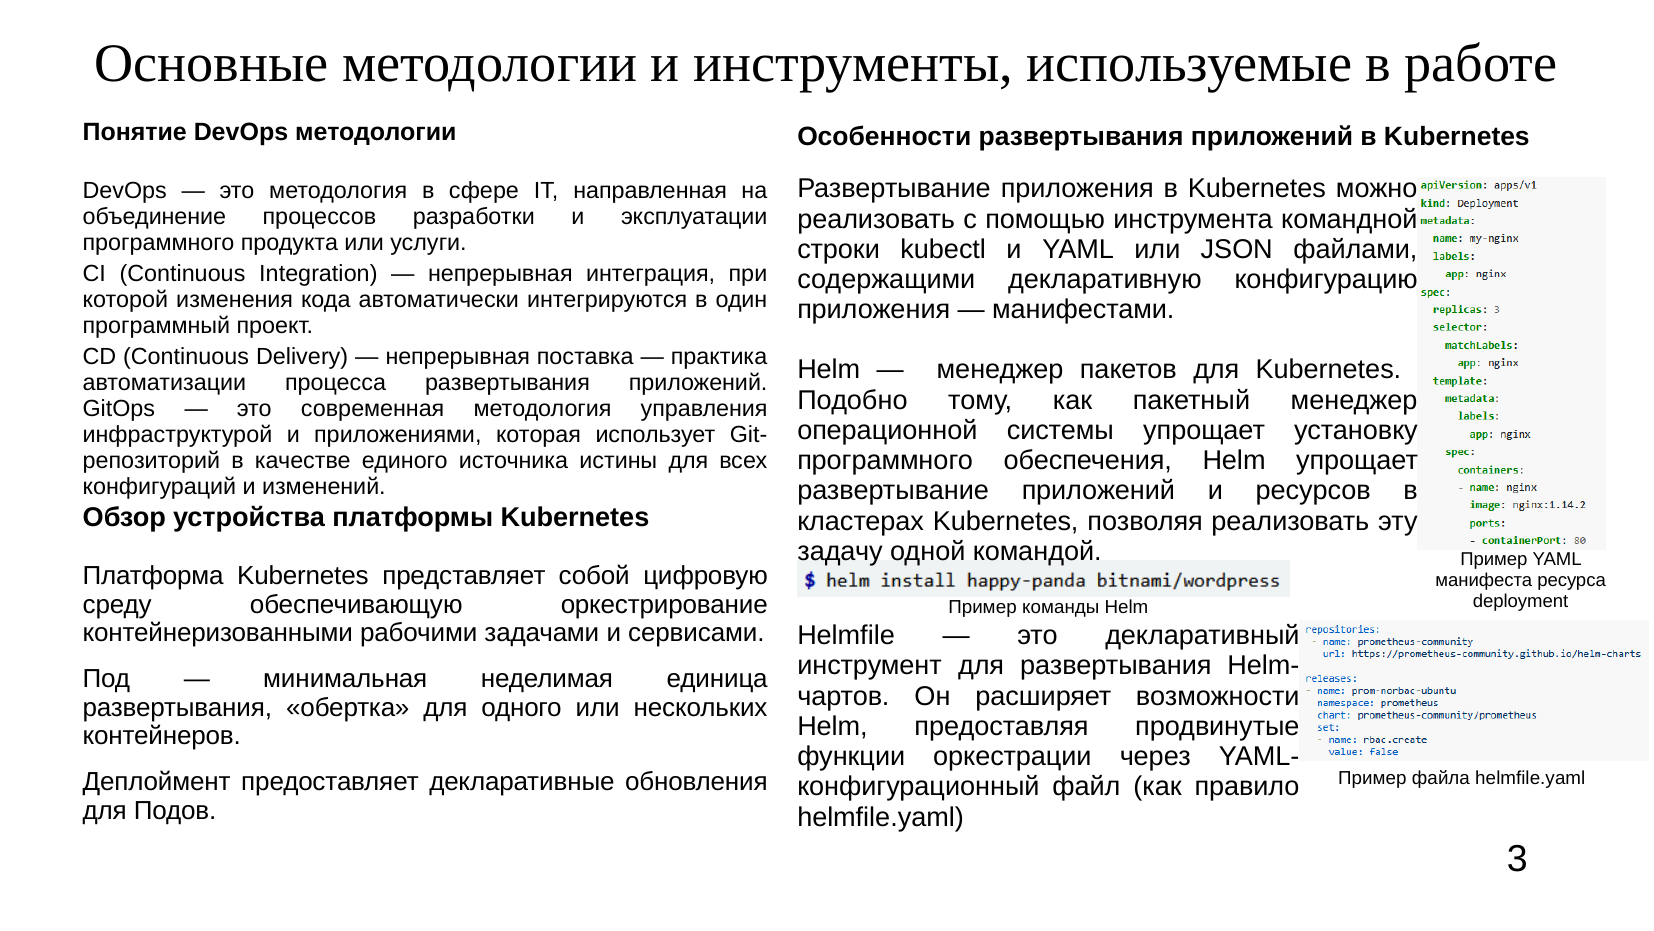

# Основные методологии и инструменты, используемые в работе
Понятие DevOps методологии
Особенности развертывания приложений в Kubernetes
Развертывание приложения в Kubernetes можно реализовать с помощью инструмента командной строки kubectl и YAML или JSON файлами, содержащими декларативную конфигурацию приложения — манифестами.
DevOps — это методология в сфере IT, направленная на объединение процессов разработки и эксплуатации программного продукта или услуги.
CI (Continuous Integration) — непрерывная интеграция, при которой изменения кода автоматически интегрируются в один программный проект.
CD (Continuous Delivery) — непрерывная поставка — практика автоматизации процесса развертывания приложений.
GitOps — это современная методология управления инфраструктурой и приложениями, которая использует Git-репозиторий в качестве единого источника истины для всех конфигураций и изменений.
Helm — менеджер пакетов для Kubernetes. Подобно тому, как пакетный менеджер операционной системы упрощает установку программного обеспечения, Helm упрощает развертывание приложений и ресурсов в кластерах Kubernetes, позволяя реализовать эту задачу одной командой.
Обзор устройства платформы Kubernetes
Пример YAML манифеста ресурса deployment
Платформа Kubernetes представляет собой цифровую среду обеспечивающую оркестрирование контейнеризованными рабочими задачами и сервисами.
Под — минимальная неделимая единица развертывания, «обертка» для одного или нескольких контейнеров.
Деплоймент предоставляет декларативные обновления для Подов.
Пример команды Helm
Helmfile — это декларативный инструмент для развертывания Helm-чартов. Он расширяет возможности Helm, предоставляя продвинутые функции оркестрации через YAML-конфигурационный файл (как правило helmfile.yaml)
Пример файла helmfile.yaml